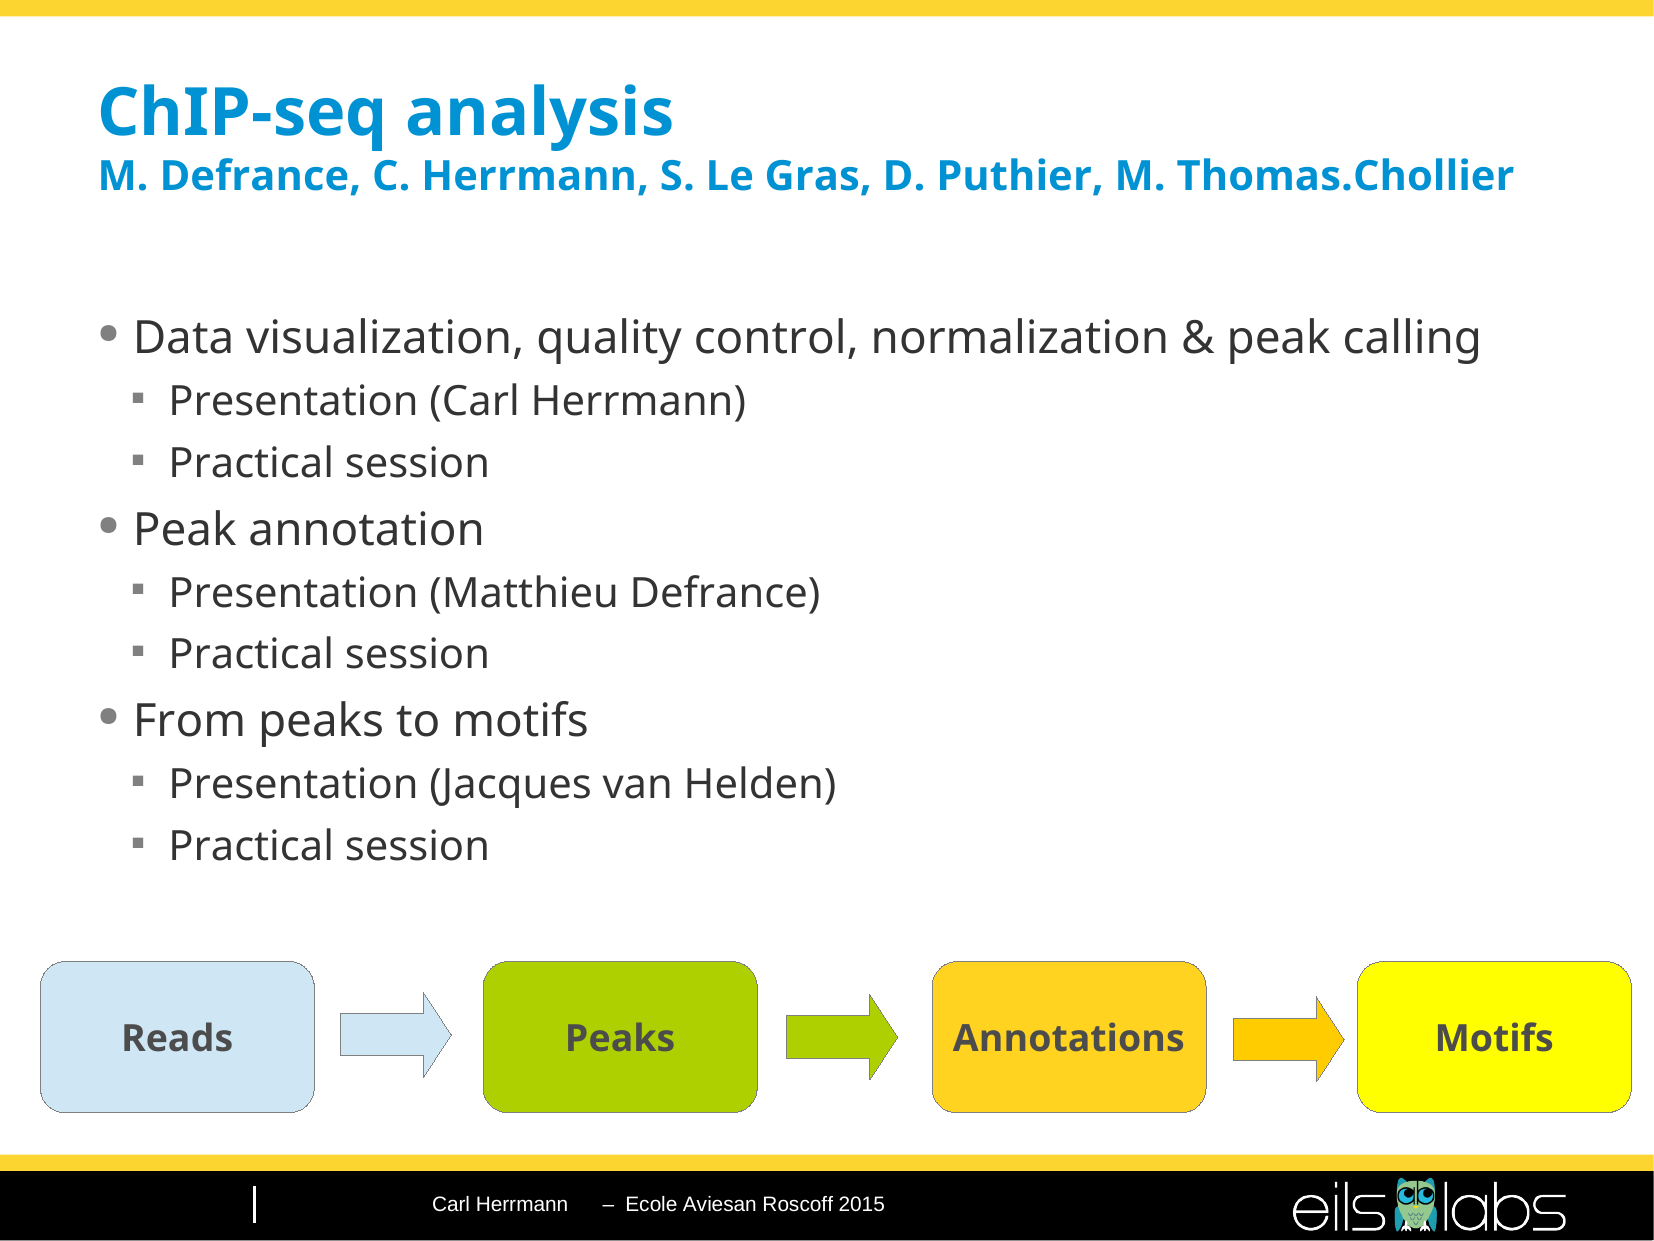

# ChIP-seq analysis M. Defrance, C. Herrmann, S. Le Gras, D. Puthier, M. Thomas.Chollier
Data visualization, quality control, normalization & peak calling
Presentation (Carl Herrmann)
Practical session
Peak annotation
Presentation (Matthieu Defrance)
Practical session
From peaks to motifs
Presentation (Jacques van Helden)
Practical session
Reads
Peaks
Annotations
Motifs